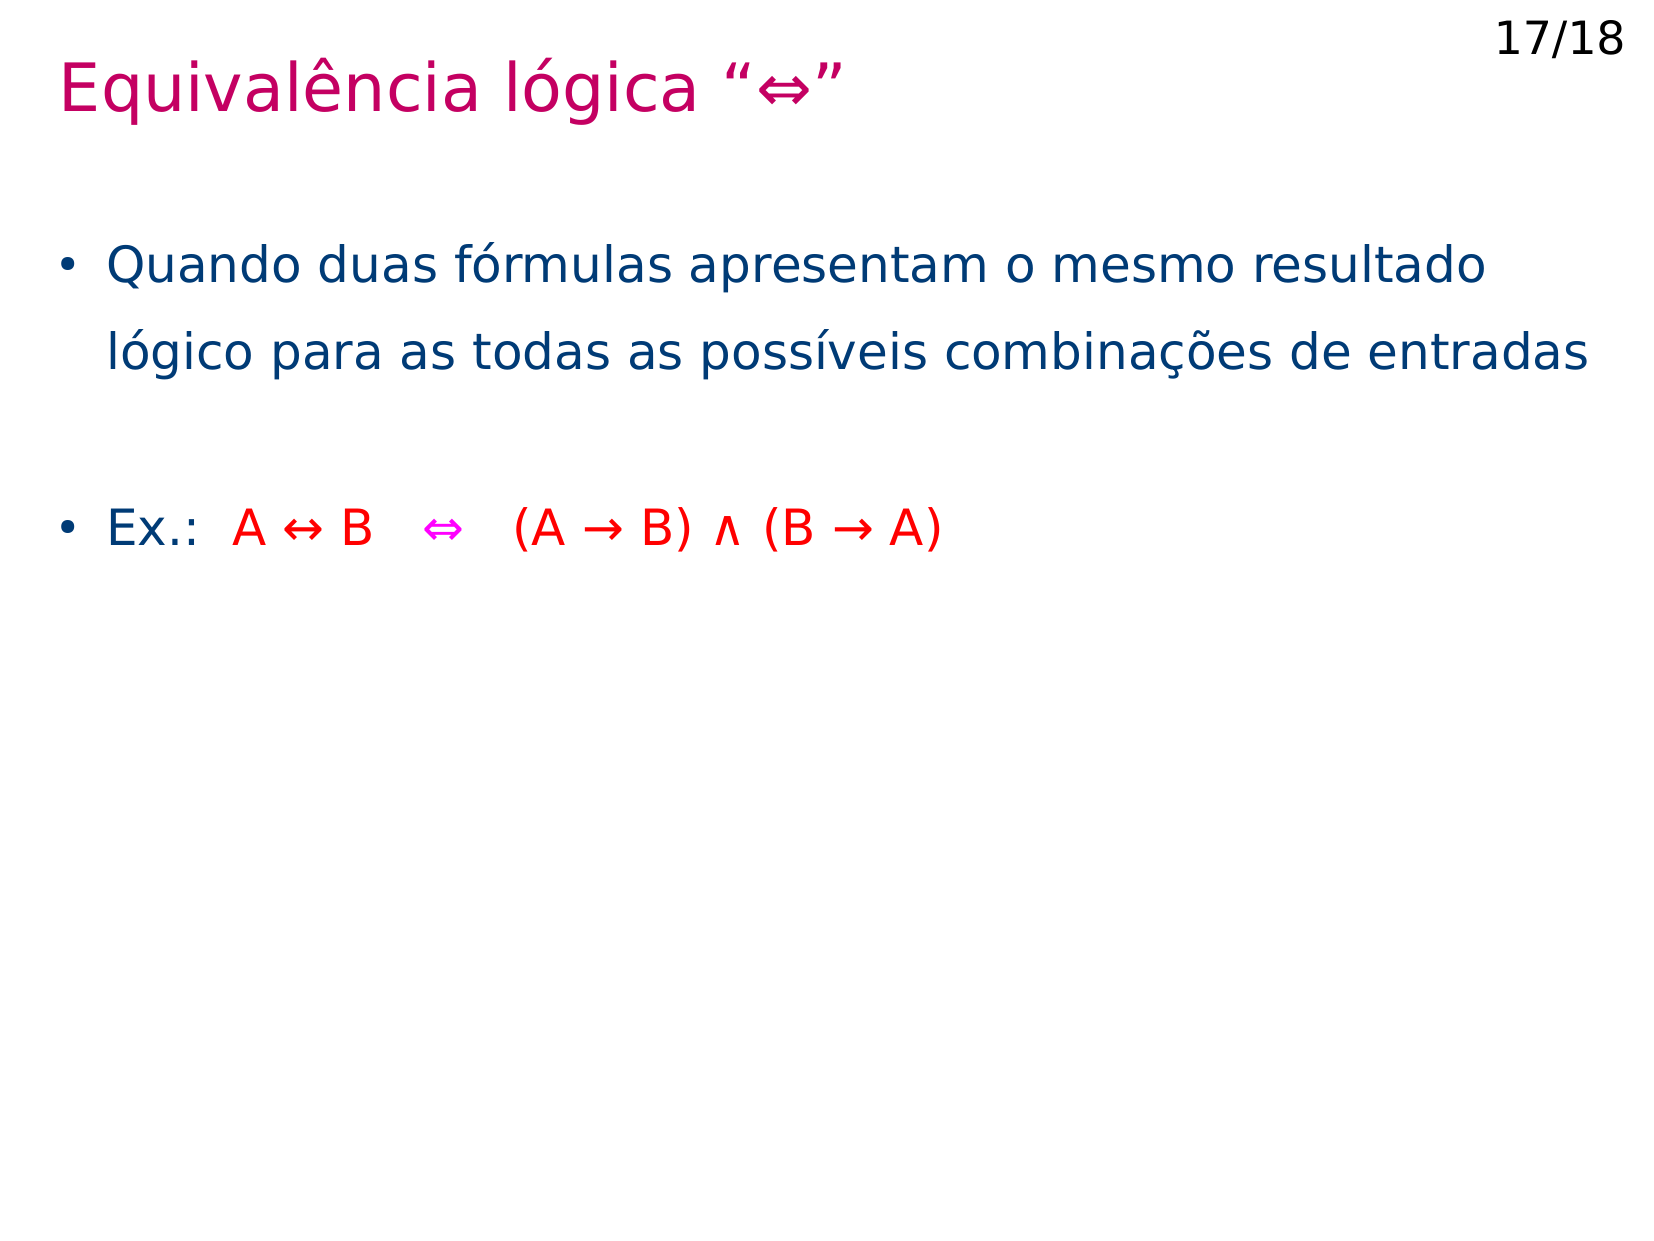

17
# Equivalência lógica “⇔”
Quando duas fórmulas apresentam o mesmo resultado lógico para as todas as possíveis combinações de entradas
Ex.: A ↔ B ⇔ (A → B) ∧ (B → A)